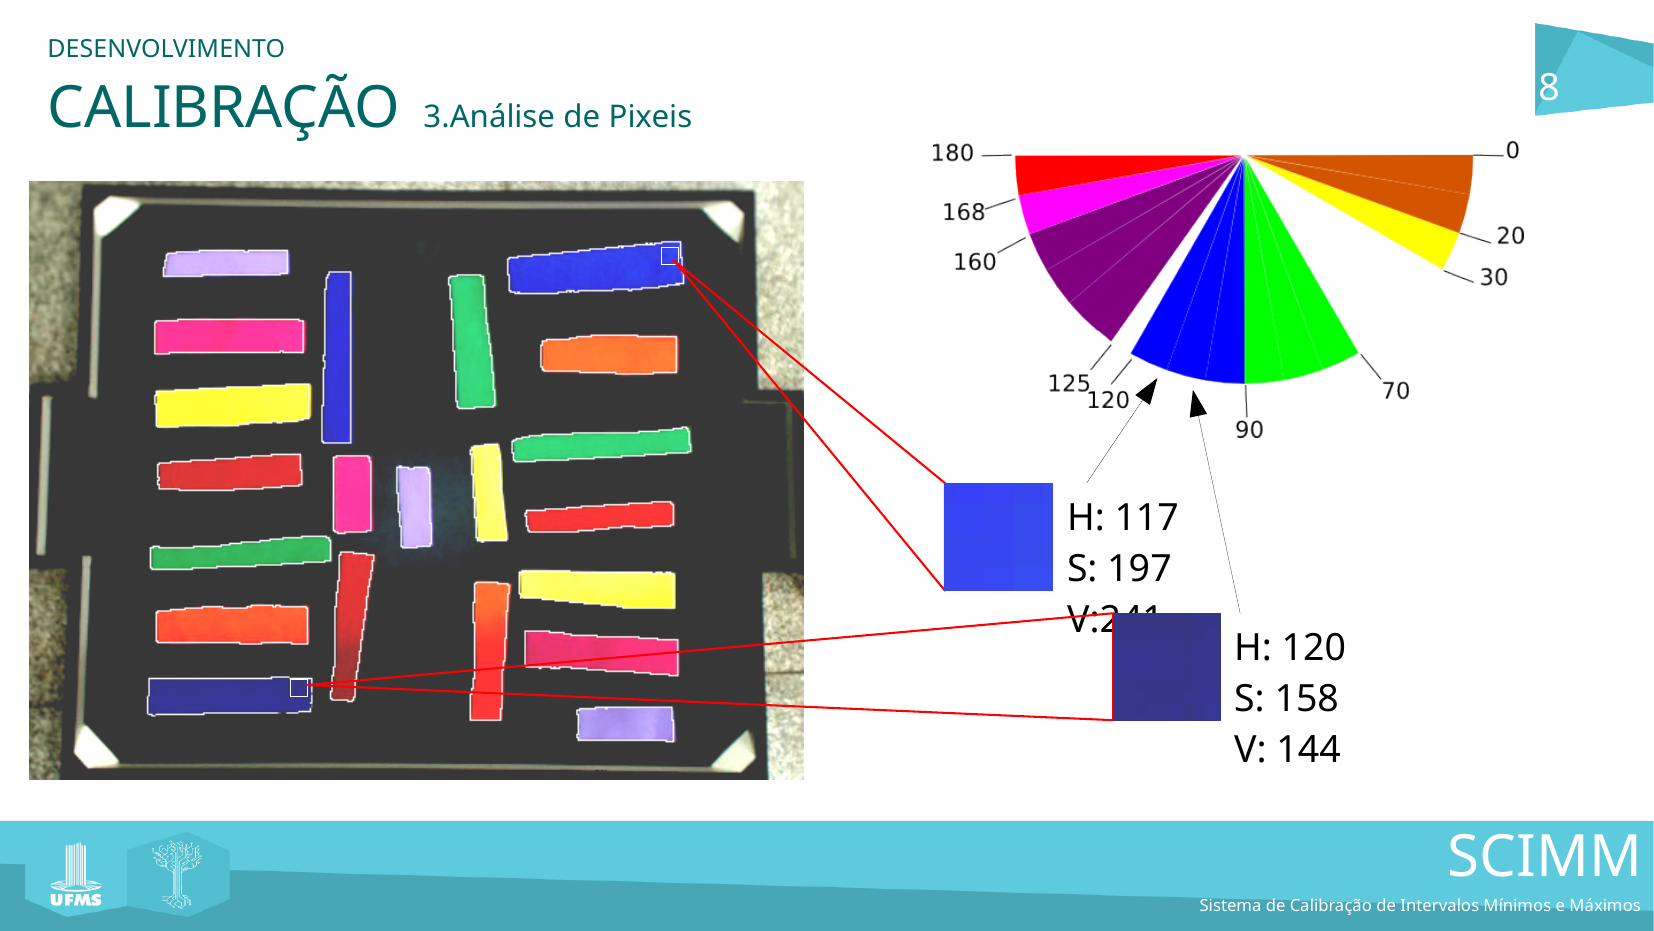

DESENVOLVIMENTO
CALIBRAÇÃO 3.Análise de Pixeis
H: 117
S: 197
V:241
H: 120
S: 158
V: 144
# SCIMM Sistema de Calibração de Intervalos Mínimos e Máximos